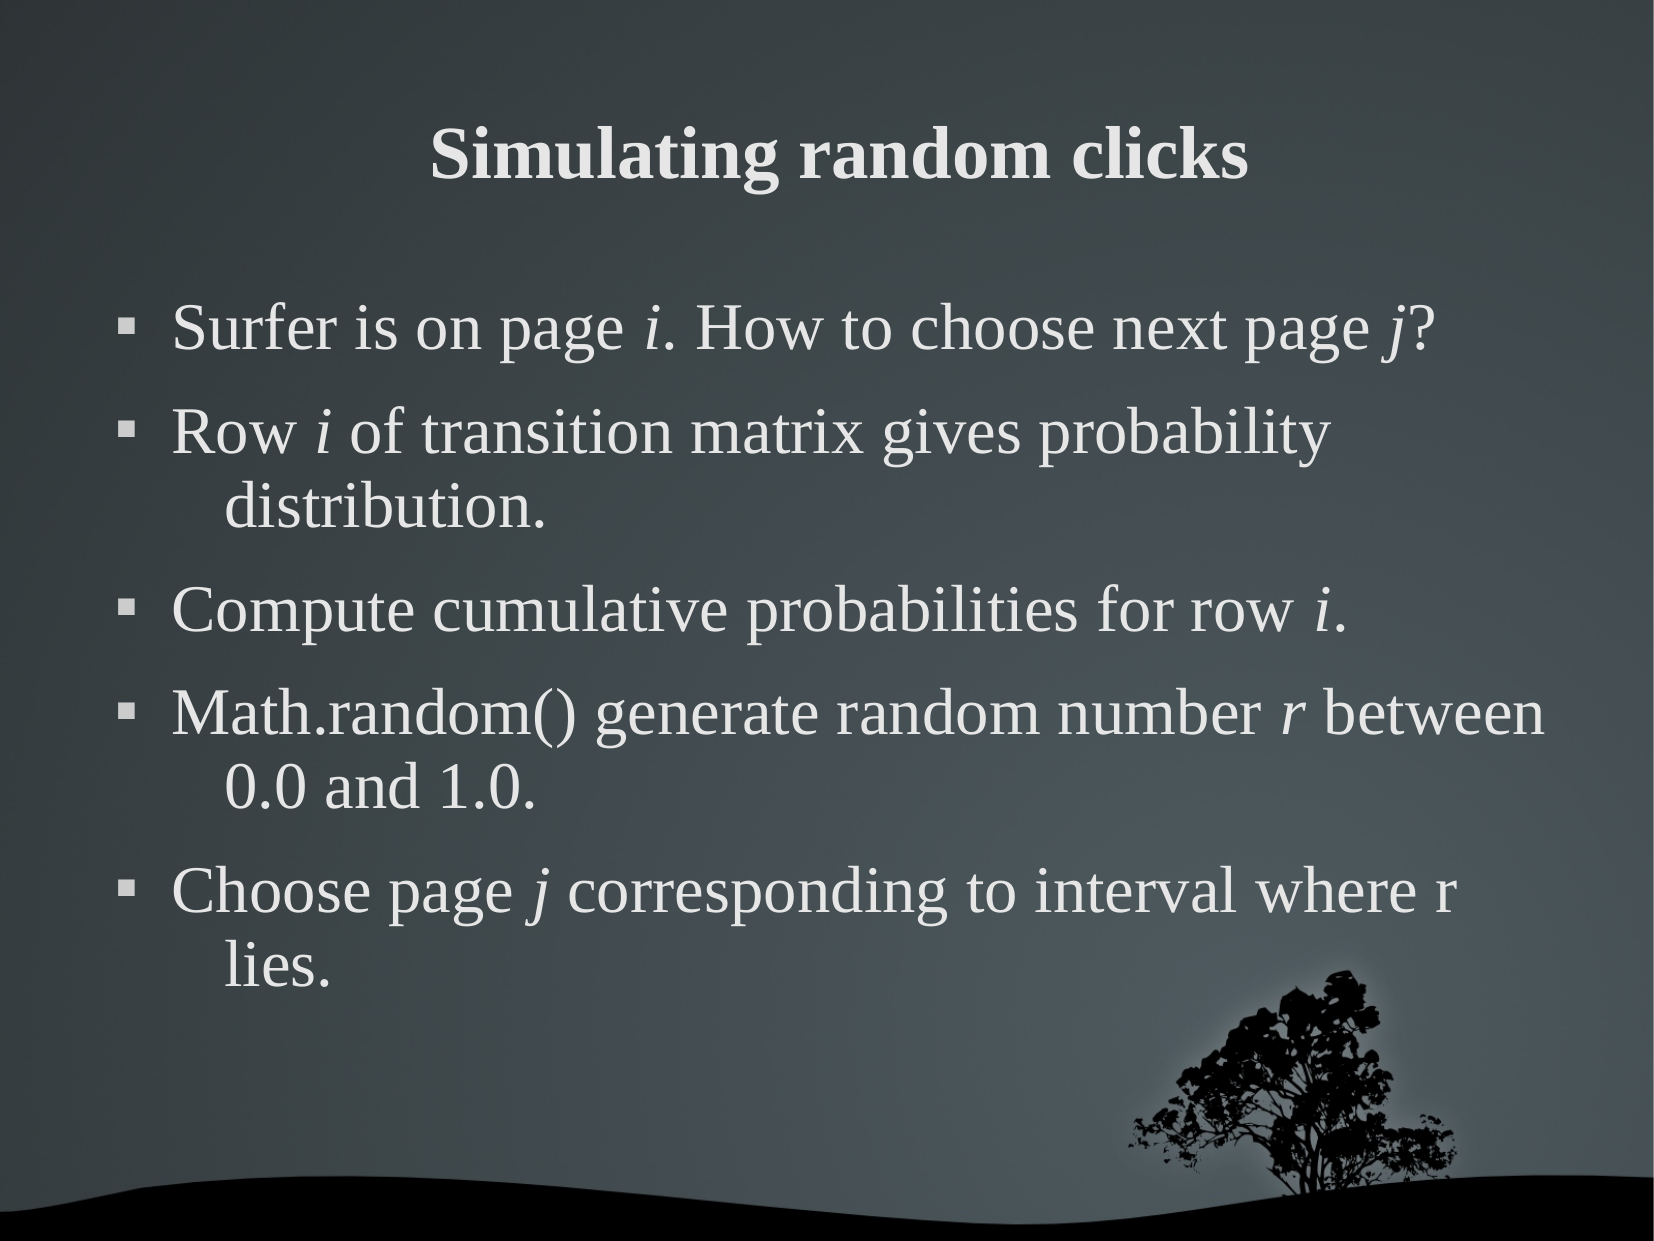

# Simulating random clicks
Surfer is on page i. How to choose next page j?
Row i of transition matrix gives probability distribution.
Compute cumulative probabilities for row i.
Math.random() generate random number r between 0.0 and 1.0.
Choose page j corresponding to interval where r lies.